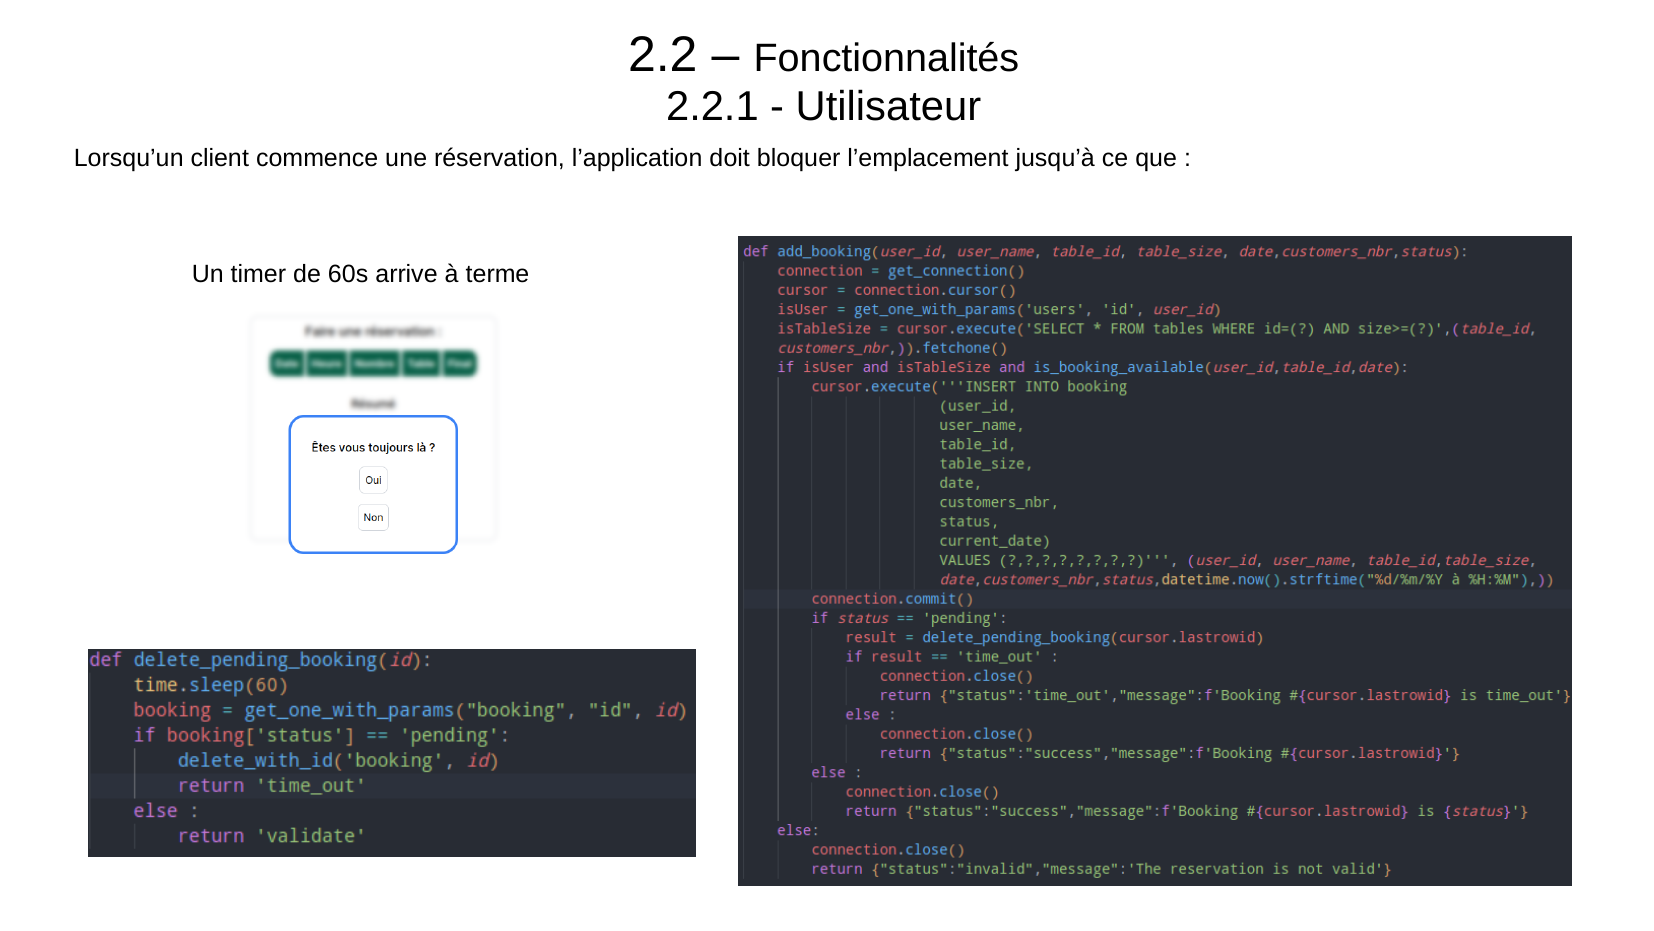

# 2.2 – Fonctionnalités 2.2.1 - Utilisateur
Lorsqu’un client commence une réservation, l’application doit bloquer l’emplacement jusqu’à ce que :
Un timer de 60s arrive à terme